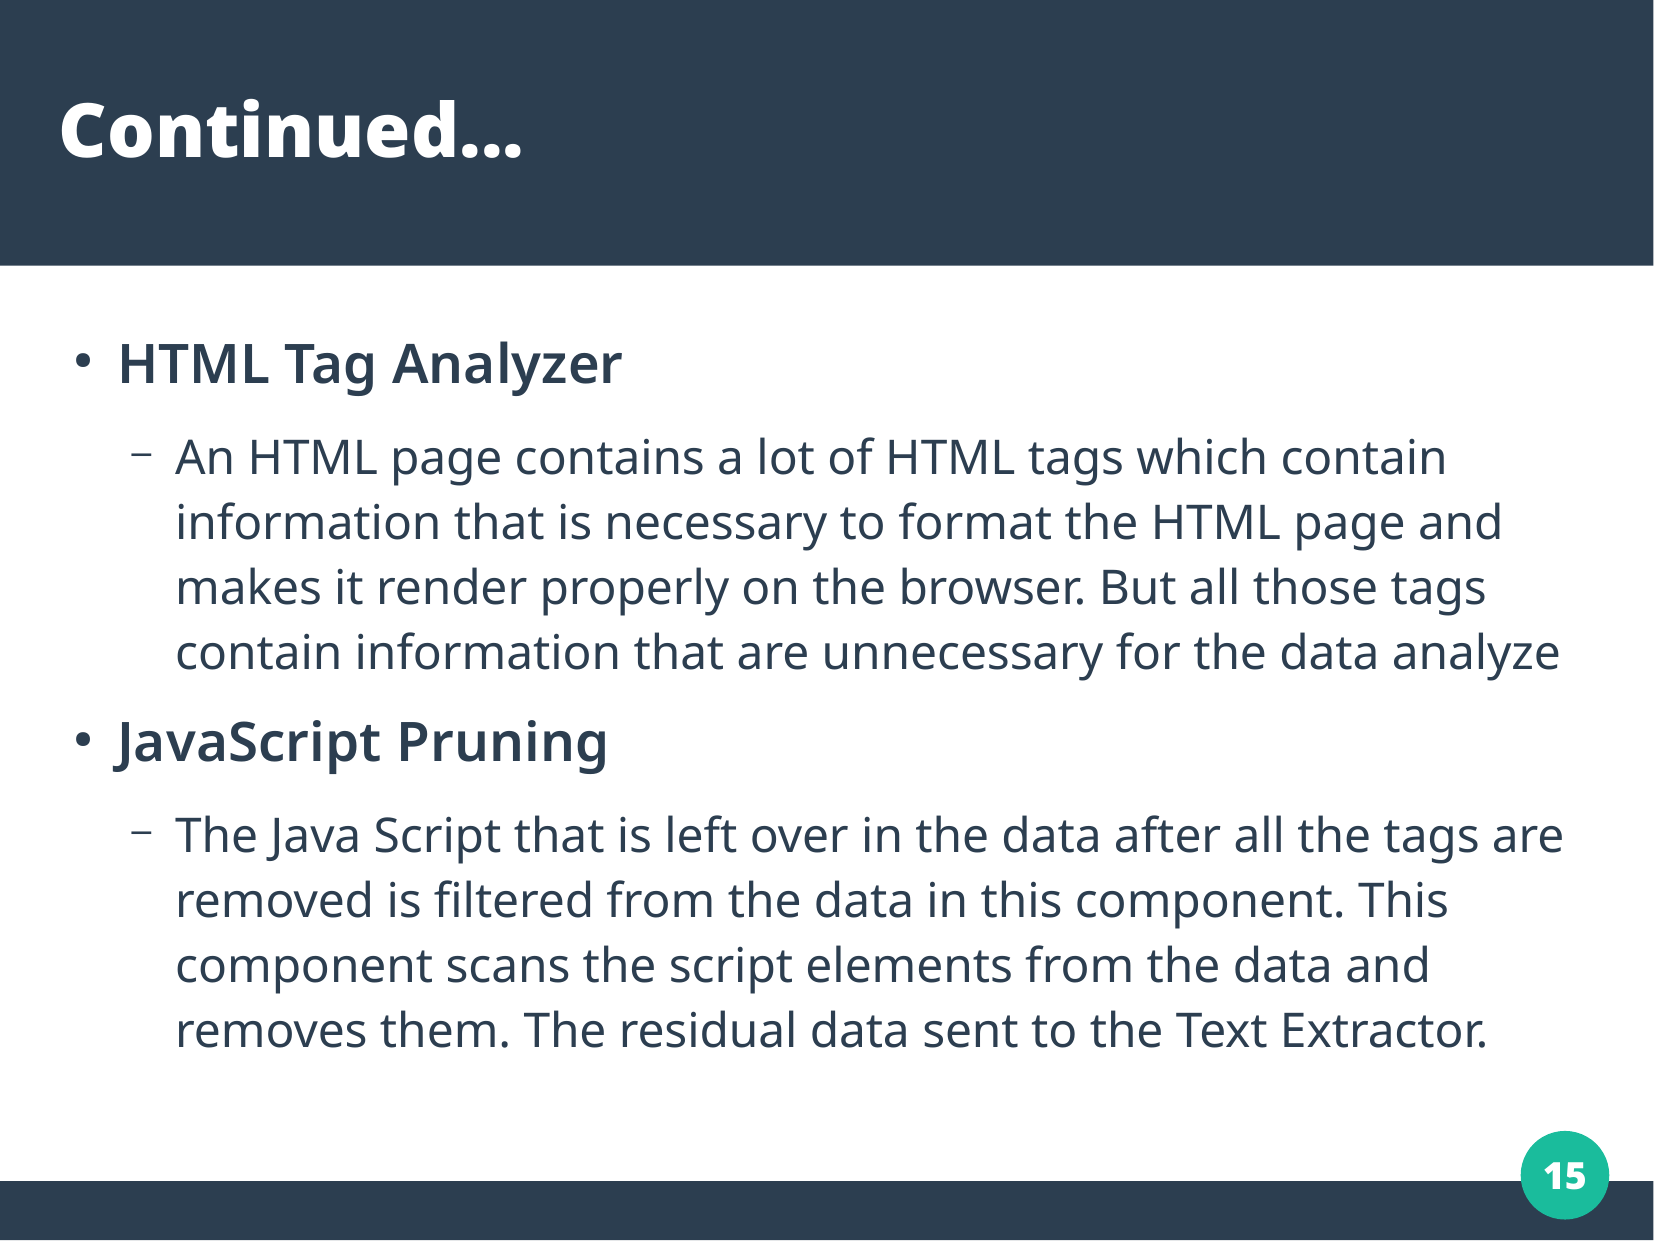

# Continued...
HTML Tag Analyzer
An HTML page contains a lot of HTML tags which contain information that is necessary to format the HTML page and makes it render properly on the browser. But all those tags contain information that are unnecessary for the data analyze
JavaScript Pruning
The Java Script that is left over in the data after all the tags are removed is filtered from the data in this component. This component scans the script elements from the data and removes them. The residual data sent to the Text Extractor.
15